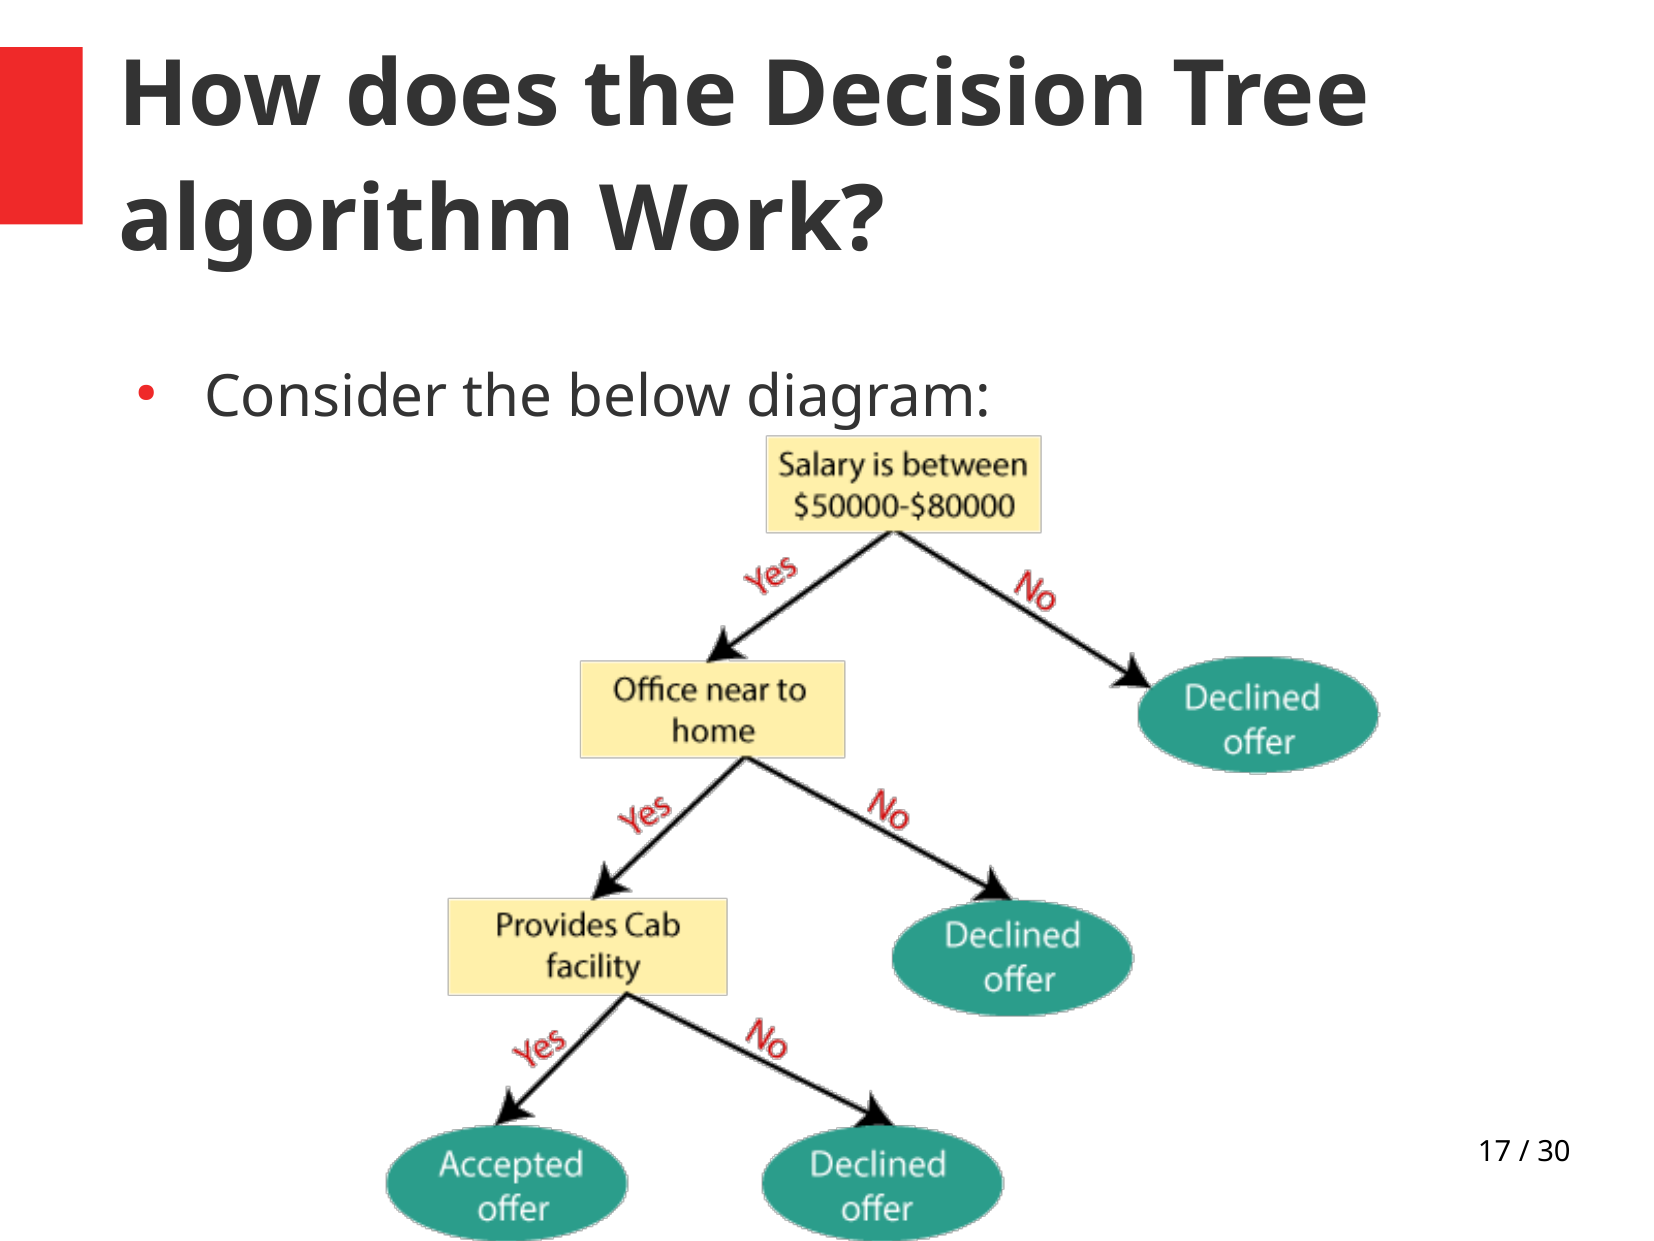

# How does the Decision Tree algorithm Work?
 Consider the below diagram:
17